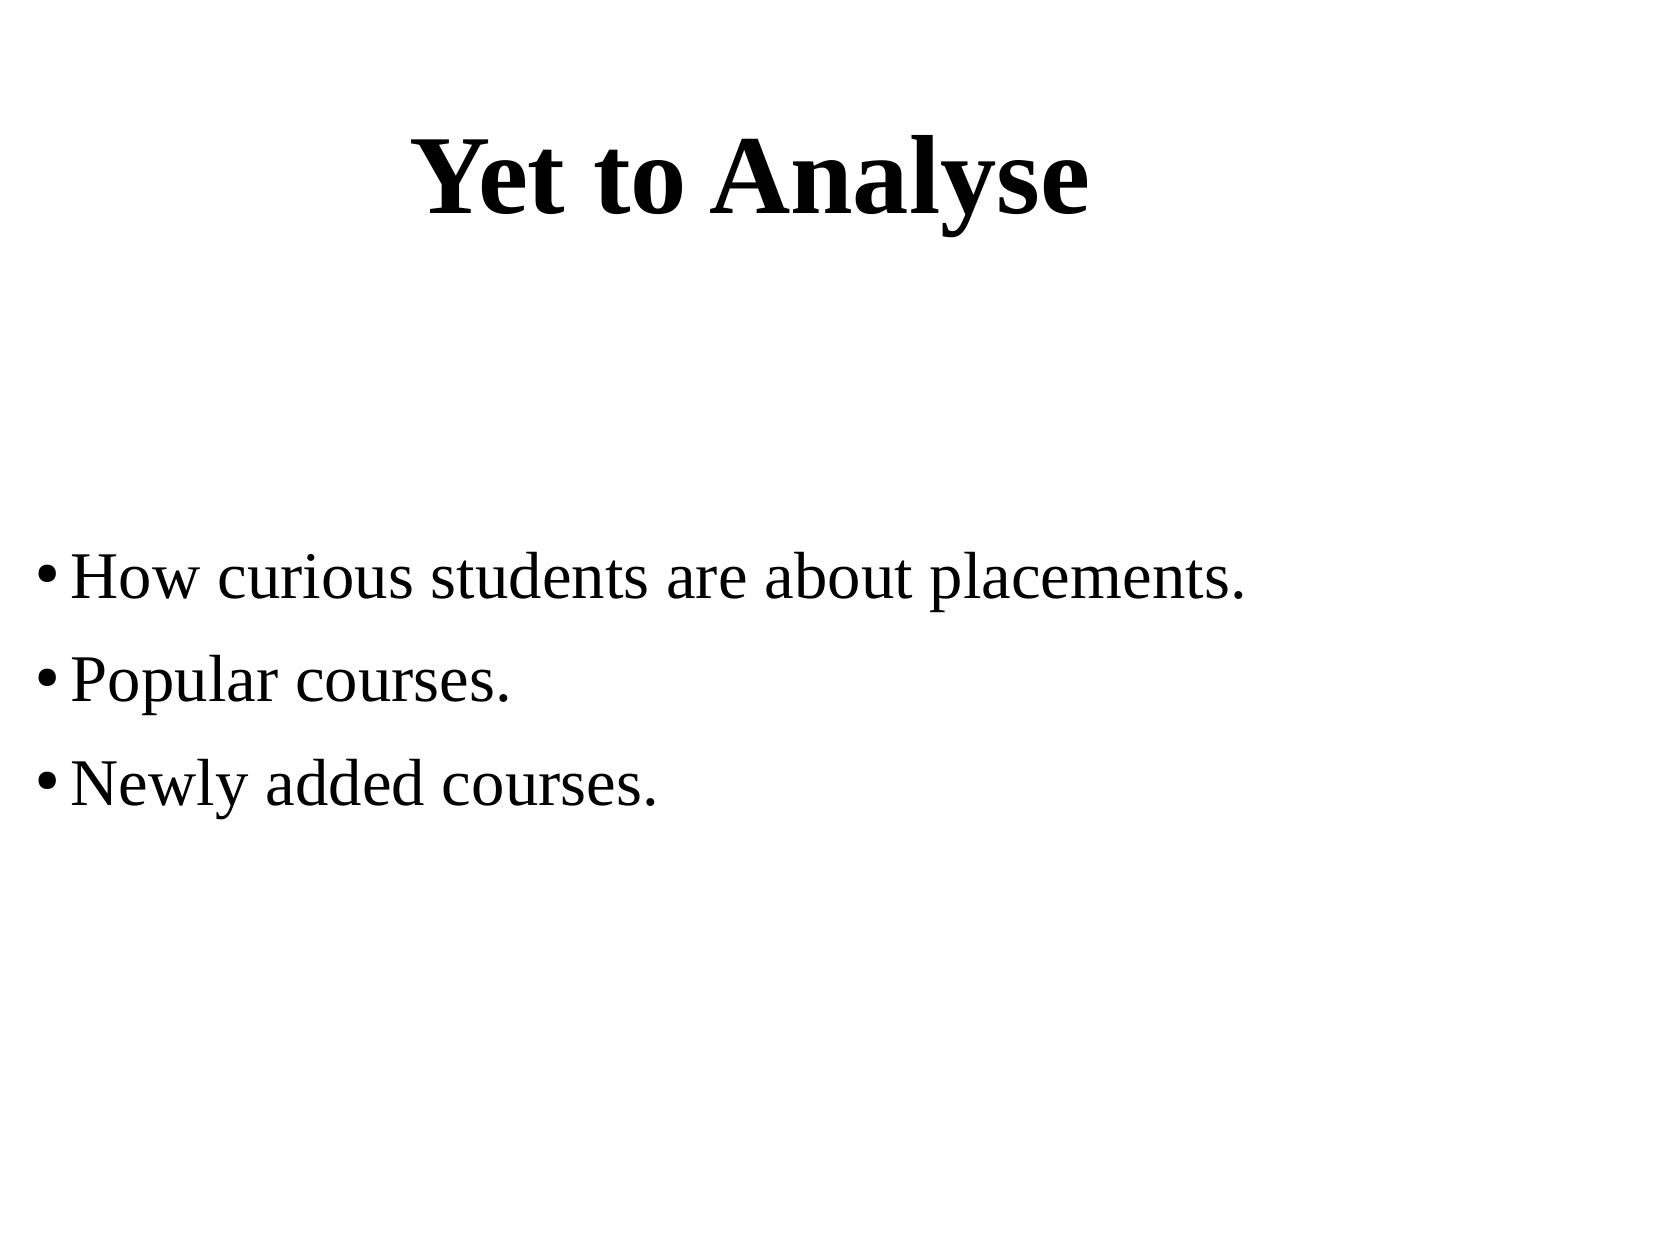

Yet to Analyse
# How curious students are about placements.
Popular courses.
Newly added courses.